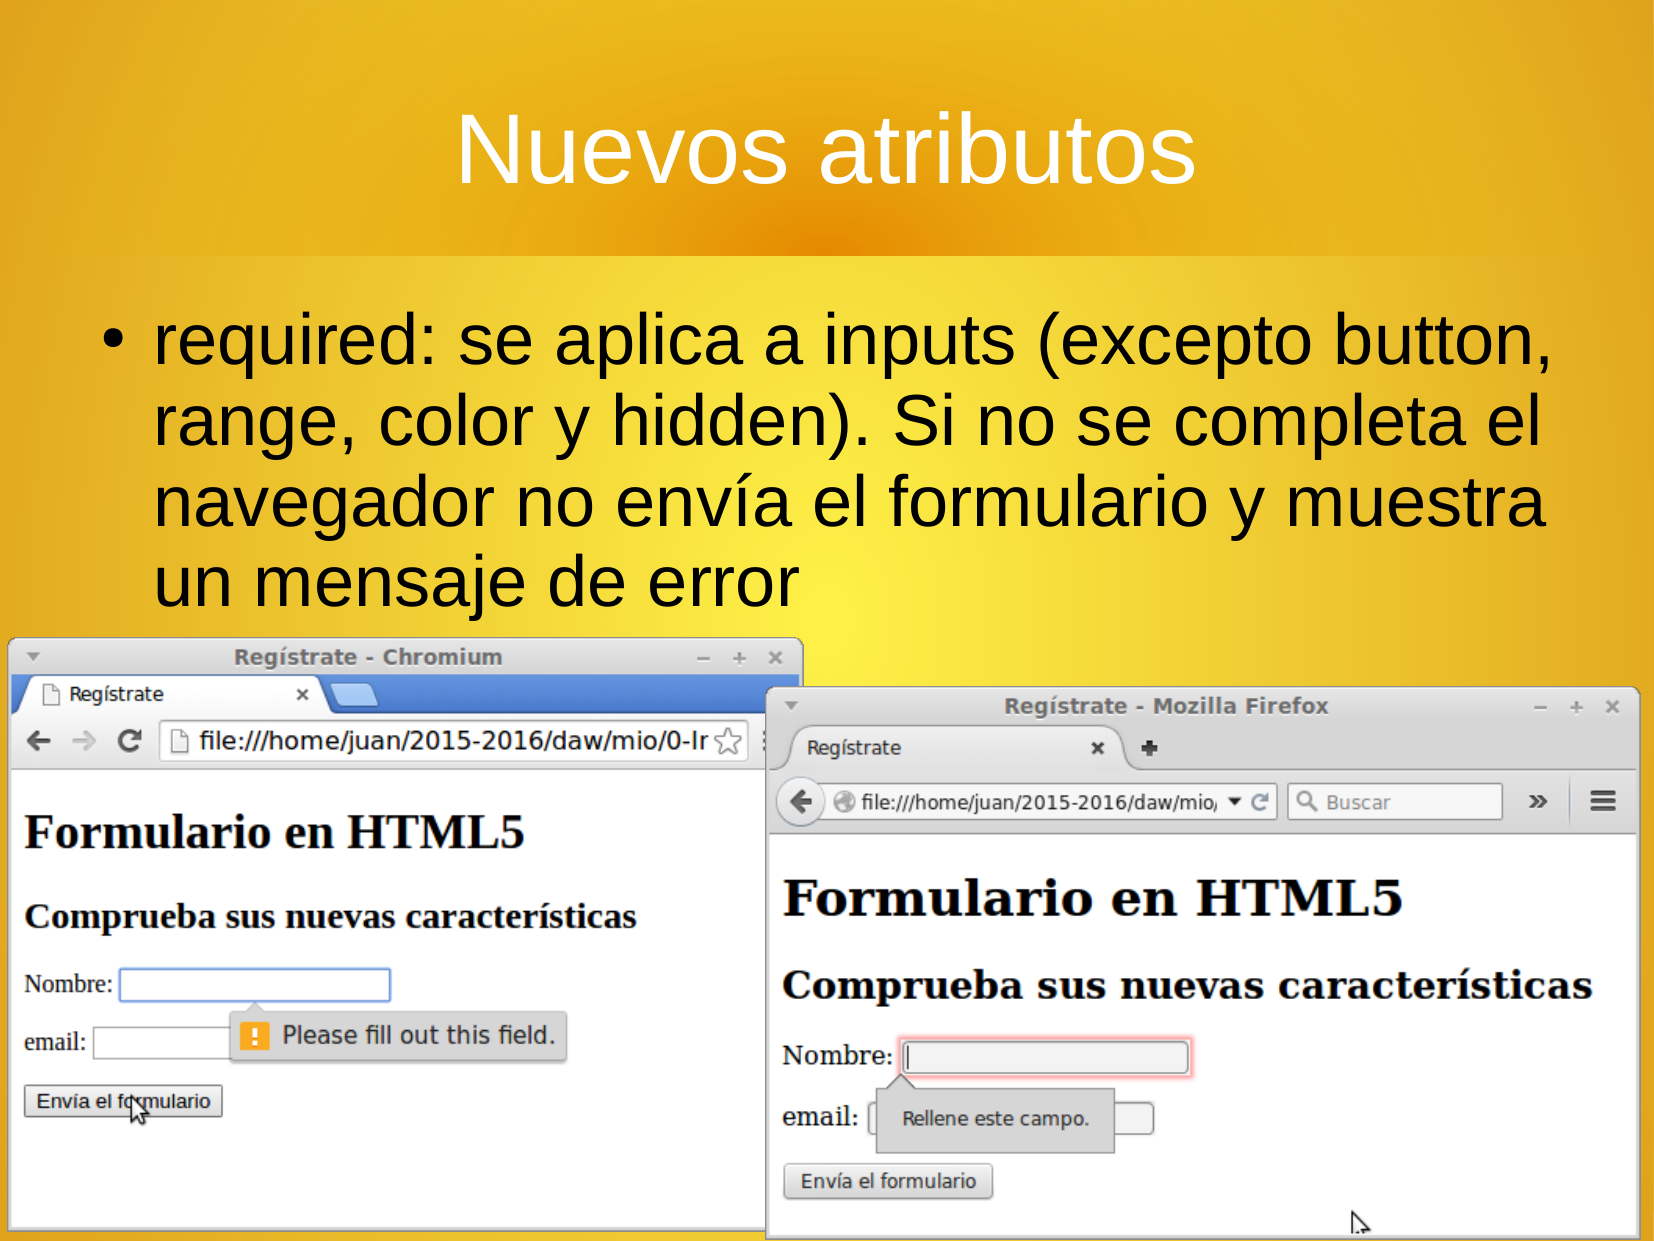

# Nuevos atributos
required: se aplica a inputs (excepto button, range, color y hidden). Si no se completa el navegador no envía el formulario y muestra un mensaje de error